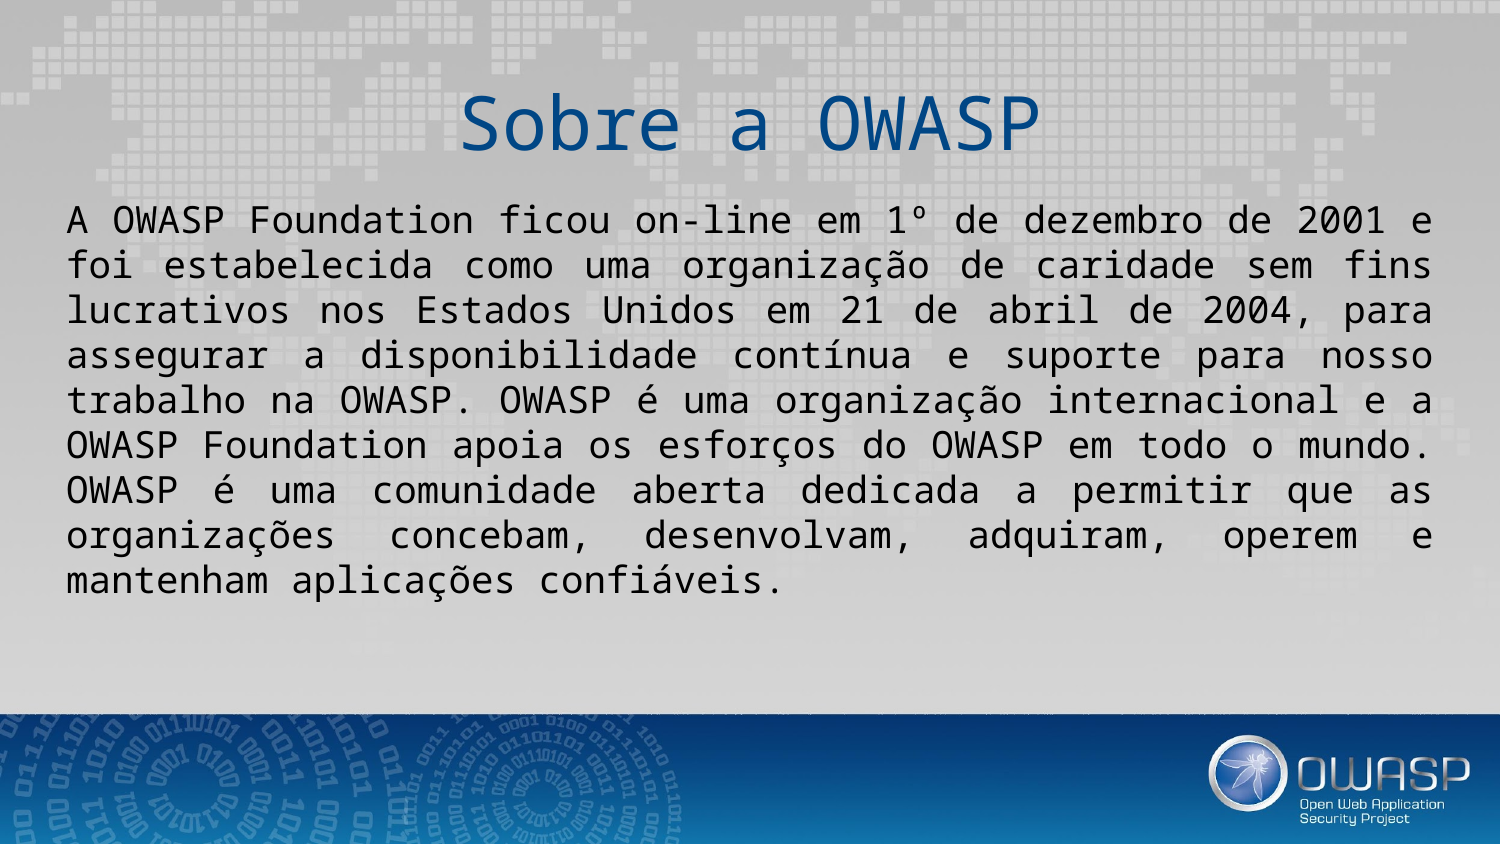

# Sobre a OWASP
A OWASP Foundation ficou on-line em 1º de dezembro de 2001 e foi estabelecida como uma organização de caridade sem fins lucrativos nos Estados Unidos em 21 de abril de 2004, para assegurar a disponibilidade contínua e suporte para nosso trabalho na OWASP. OWASP é uma organização internacional e a OWASP Foundation apoia os esforços do OWASP em todo o mundo. OWASP é uma comunidade aberta dedicada a permitir que as organizações concebam, desenvolvam, adquiram, operem e mantenham aplicações confiáveis.